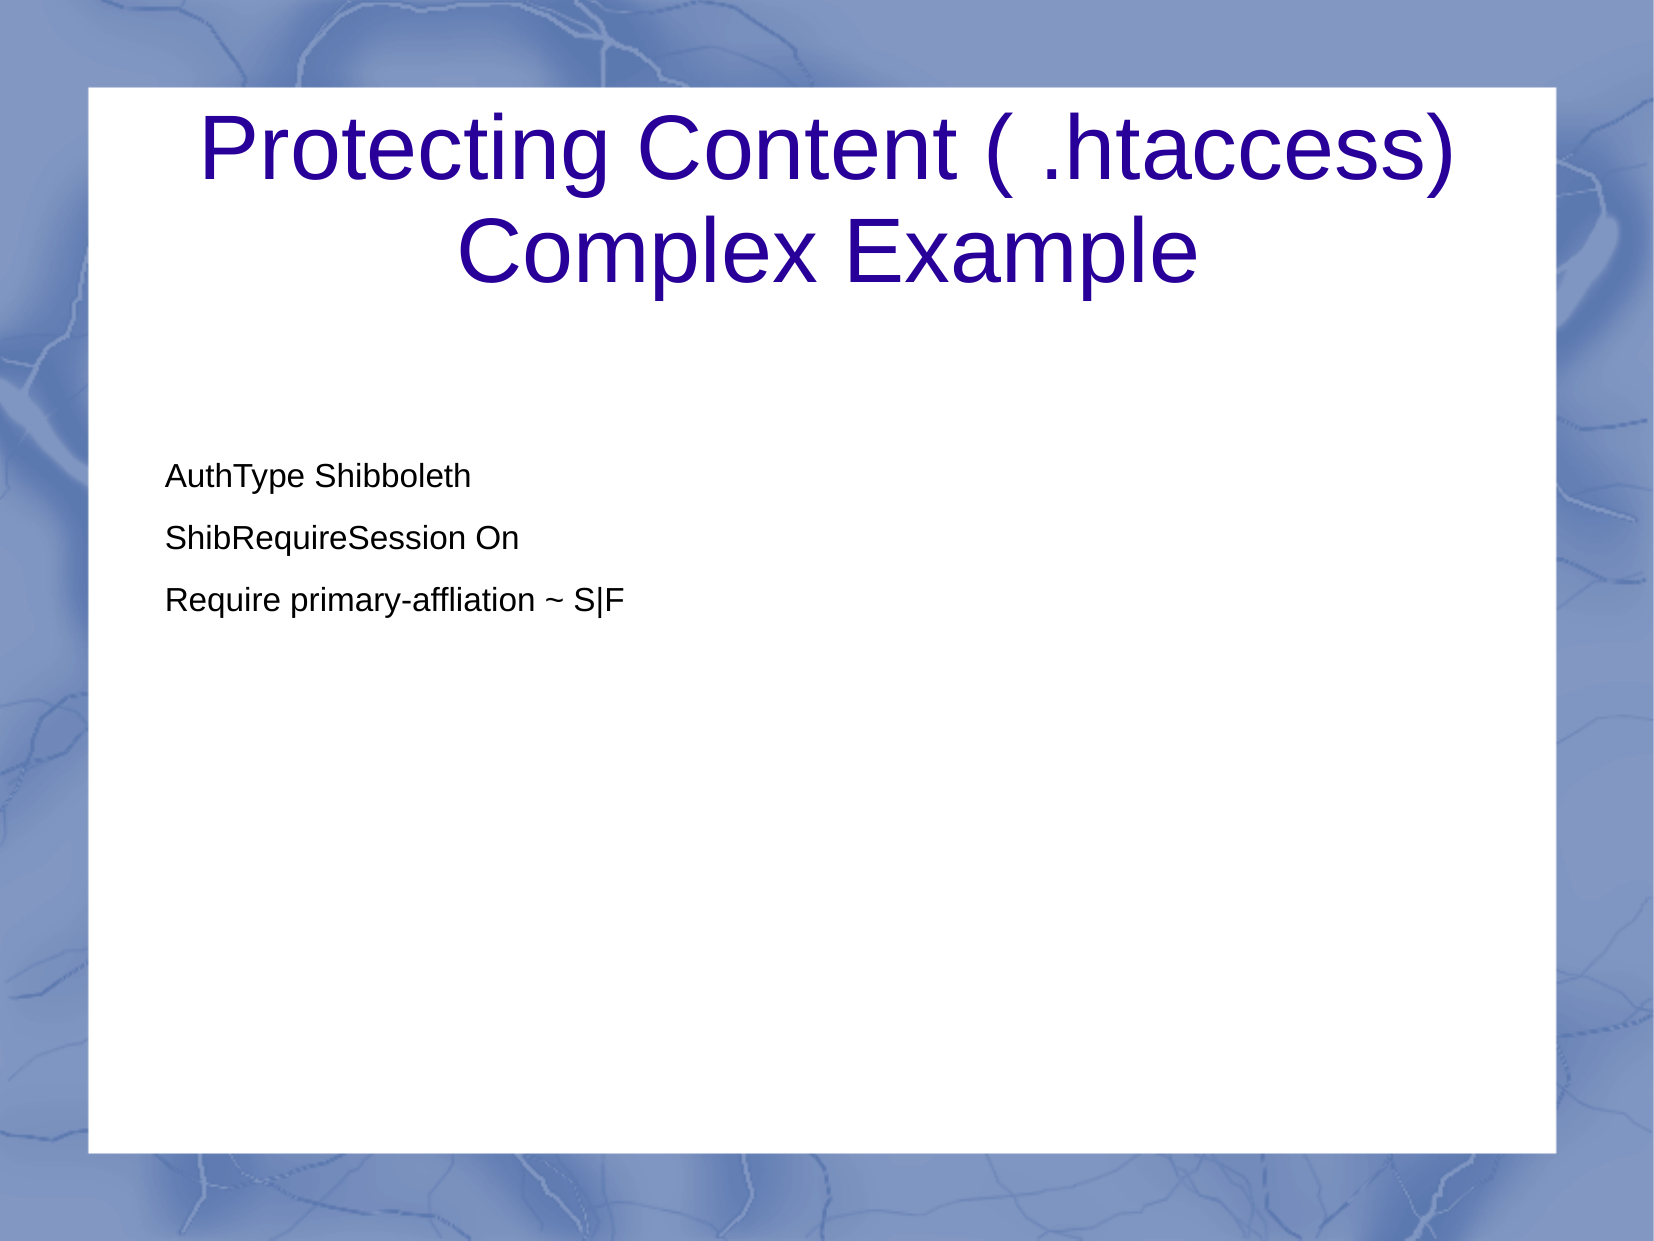

# Protecting Content ( .htaccess) Complex Example
AuthType Shibboleth
ShibRequireSession On
Require primary-affliation ~ S|F